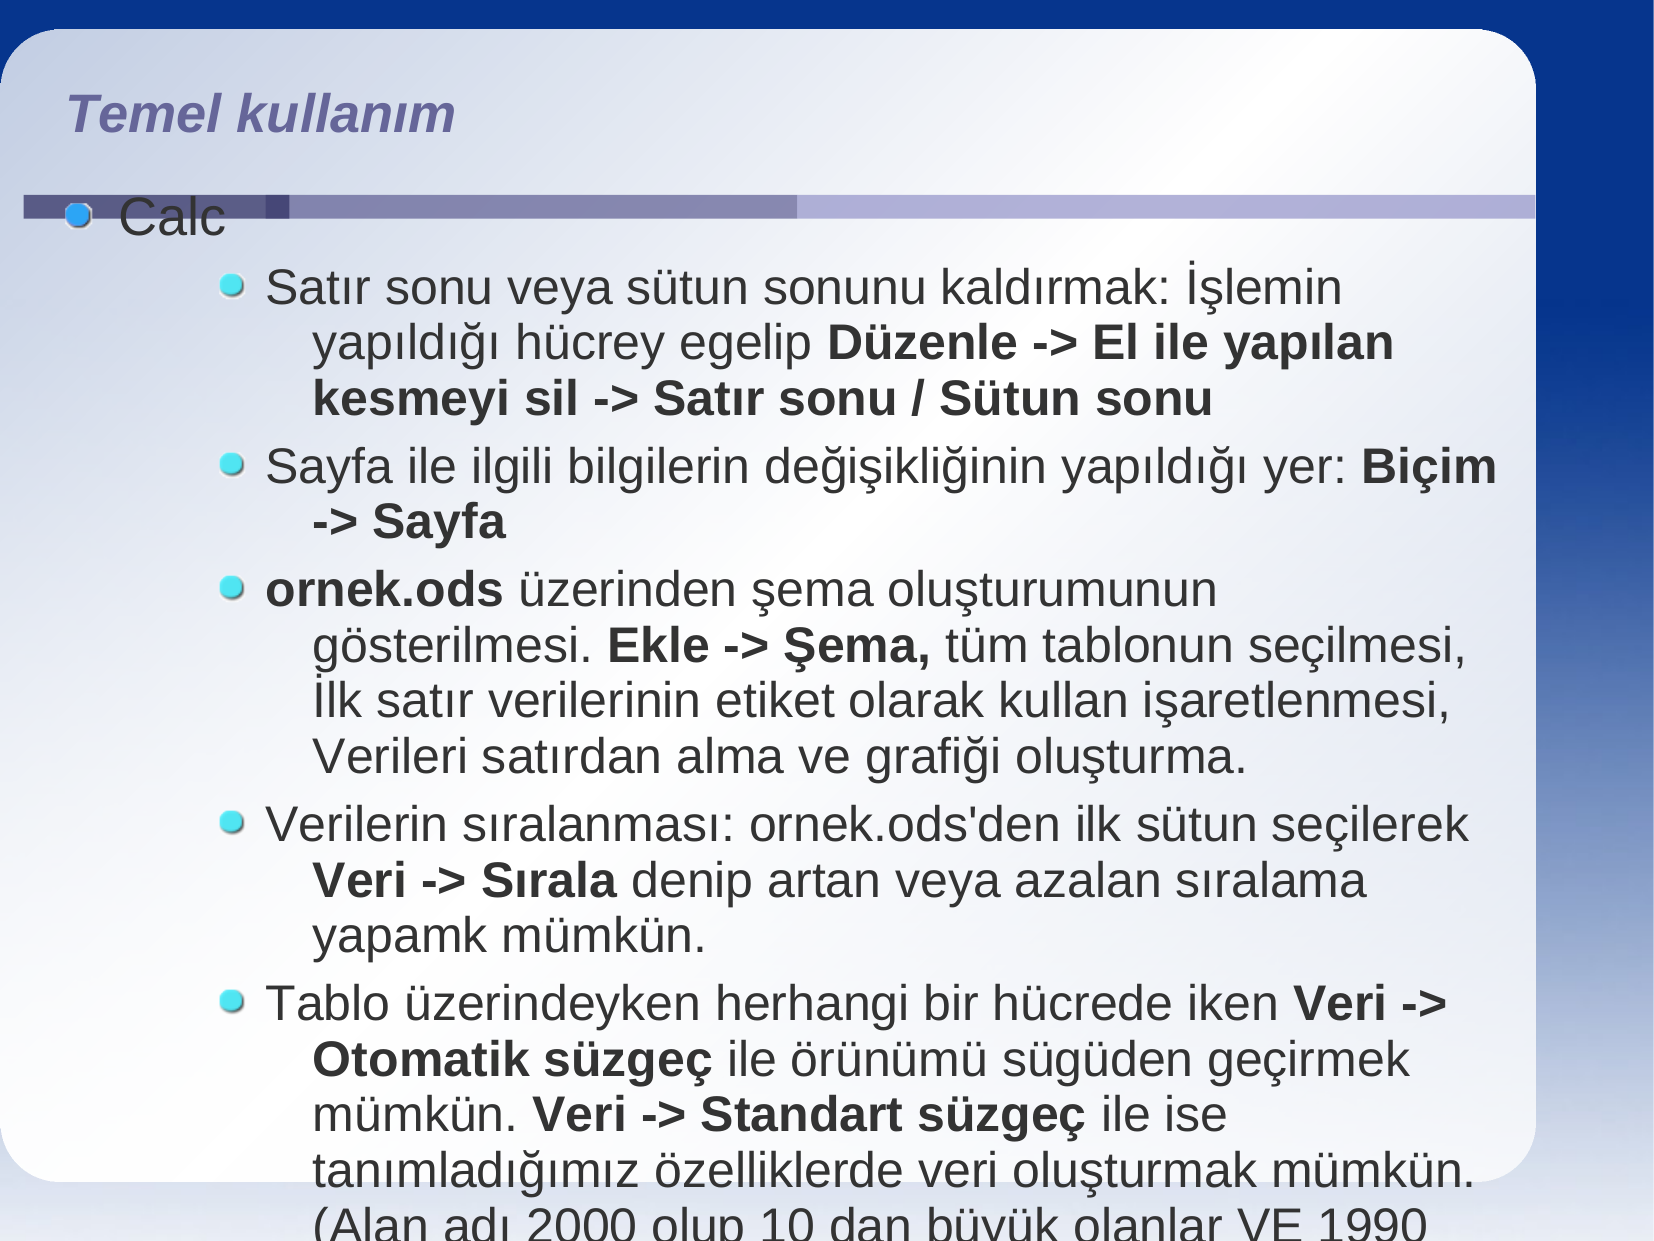

# Temel kullanım
Calc
Satır sonu veya sütun sonunu kaldırmak: İşlemin yapıldığı hücrey egelip Düzenle -> El ile yapılan kesmeyi sil -> Satır sonu / Sütun sonu
Sayfa ile ilgili bilgilerin değişikliğinin yapıldığı yer: Biçim -> Sayfa
ornek.ods üzerinden şema oluşturumunun gösterilmesi. Ekle -> Şema, tüm tablonun seçilmesi, İlk satır verilerinin etiket olarak kullan işaretlenmesi, Verileri satırdan alma ve grafiği oluşturma.
Verilerin sıralanması: ornek.ods'den ilk sütun seçilerek Veri -> Sırala denip artan veya azalan sıralama yapamk mümkün.
Tablo üzerindeyken herhangi bir hücrede iken Veri -> Otomatik süzgeç ile örünümü sügüden geçirmek mümkün. Veri -> Standart süzgeç ile ise tanımladığımız özelliklerde veri oluşturmak mümkün. (Alan adı 2000 olup 10 dan büyük olanlar VE 1990 olup 20 den büyük olanlar)
Biçim -> Koşullu biçimlendirme: ornek.ods üzerinde gösterme, bir sütunu seçip gösterilmelidir. Başlıl 1 rengi Mavi olarak değiştirilebilir bu iş için.